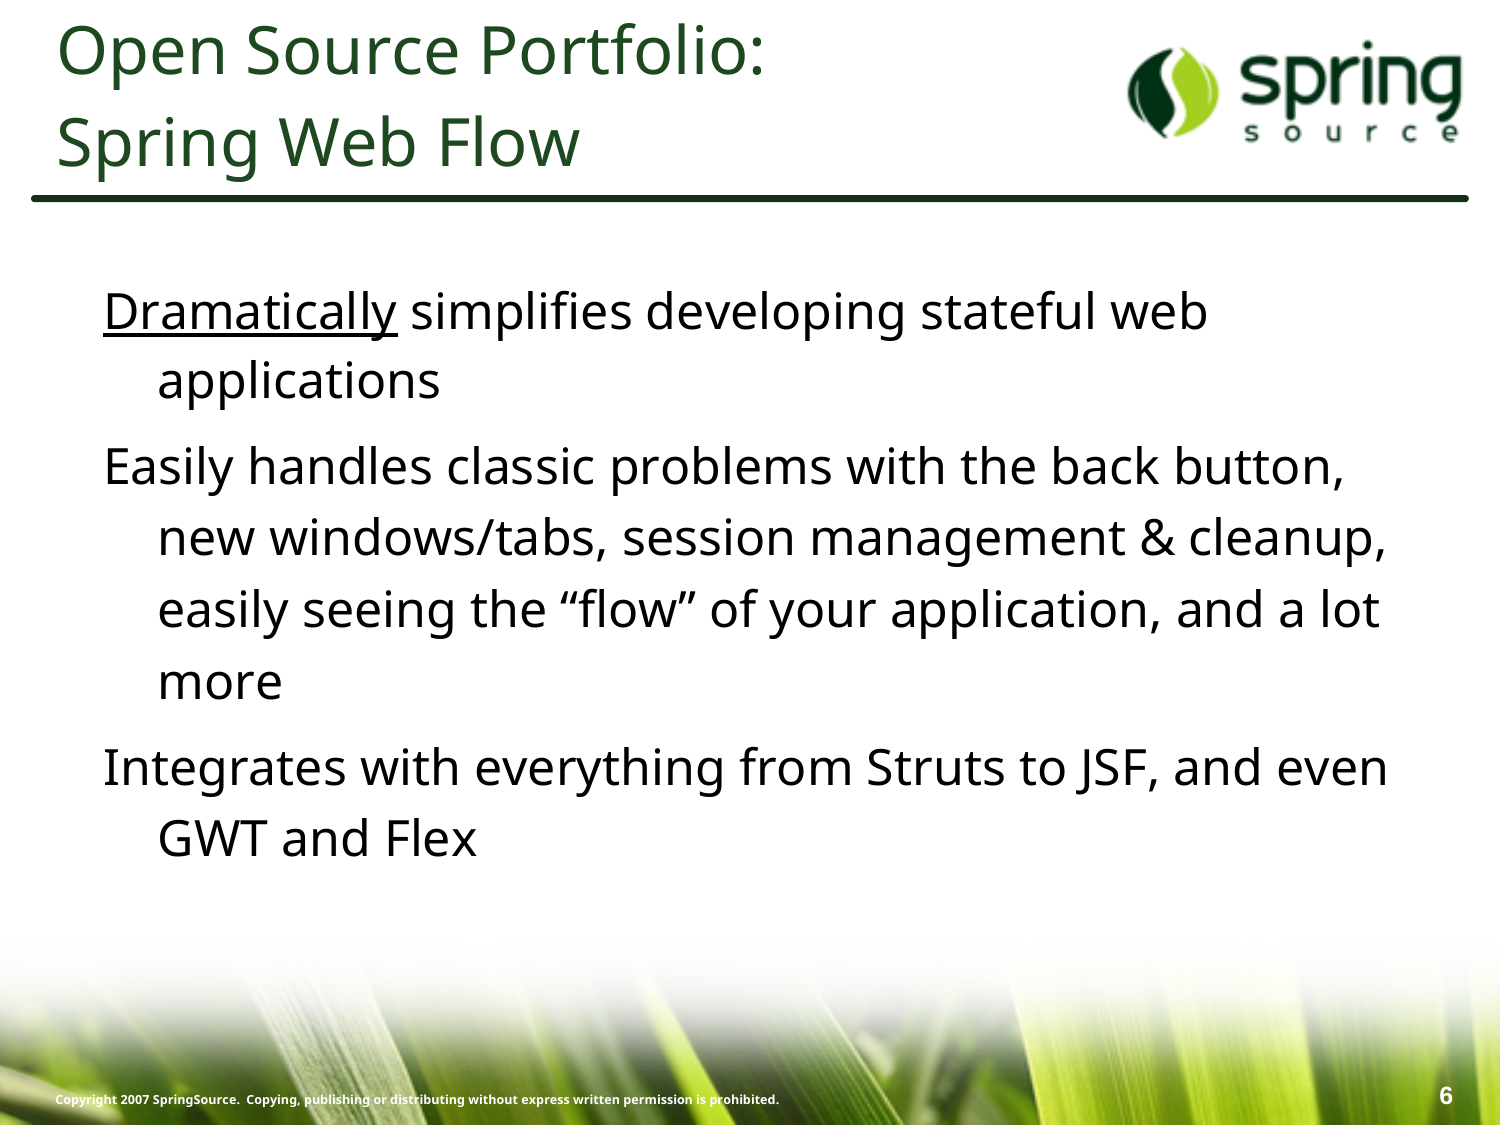

Open Source Portfolio:
Spring Web Flow
Dramatically simplifies developing stateful web applications
Easily handles classic problems with the back button, new windows/tabs, session management & cleanup, easily seeing the “flow” of your application, and a lot more
Integrates with everything from Struts to JSF, and even GWT and Flex